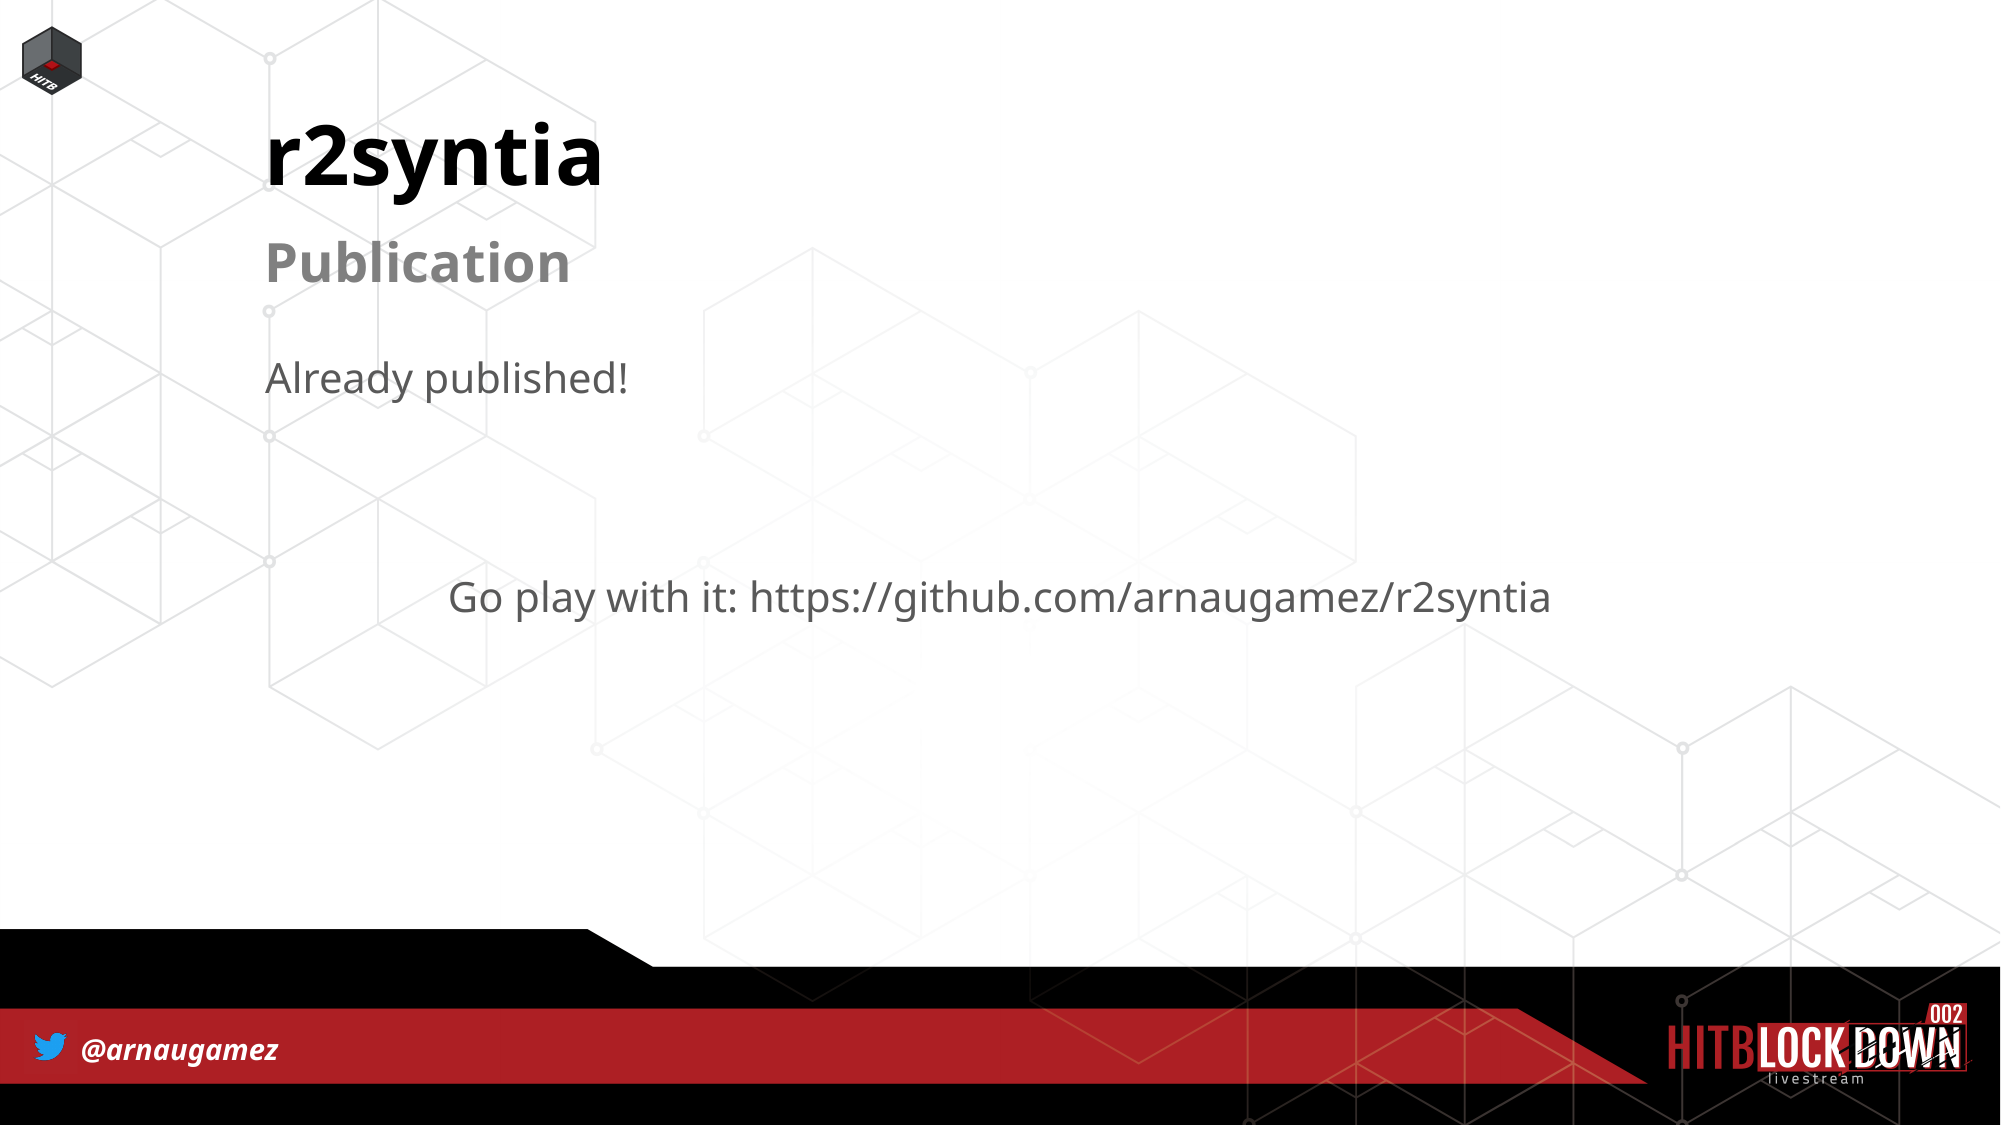

# r2syntia
Publication
Already published!
Go play with it: https://github.com/arnaugamez/r2syntia